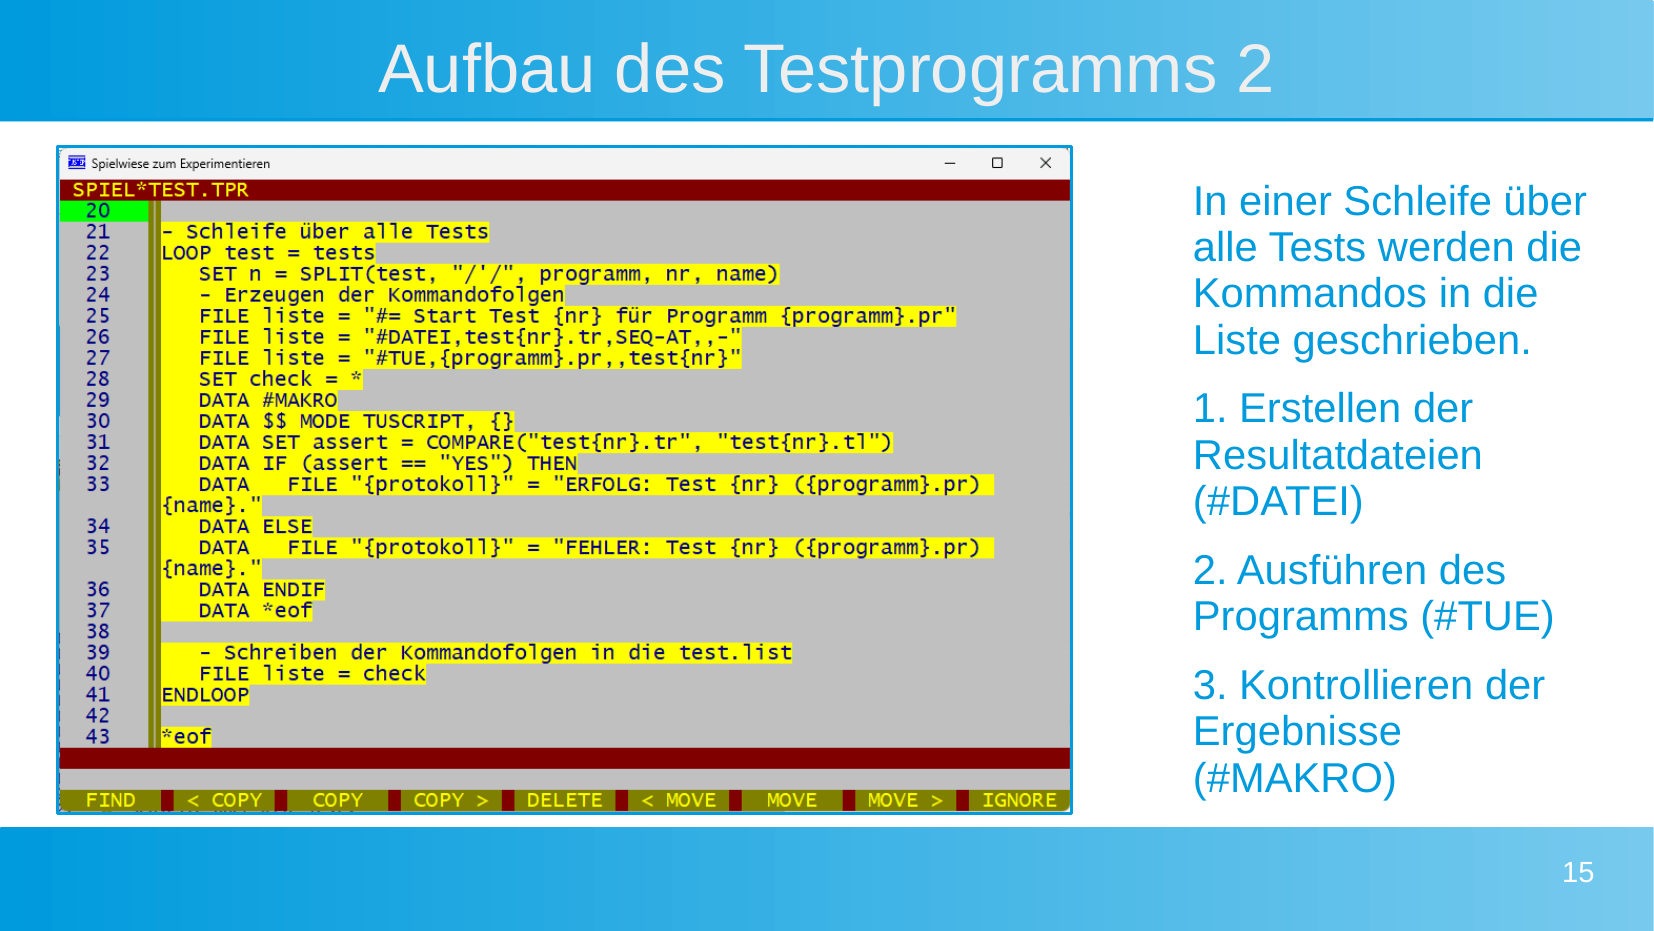

# Aufbau des Testprogramms 2
In einer Schleife über alle Tests werden die Kommandos in die Liste geschrieben.
1. Erstellen der Resultatdateien (#DATEI)
2. Ausführen des Programms (#TUE)
3. Kontrollieren der Ergebnisse (#MAKRO)
15